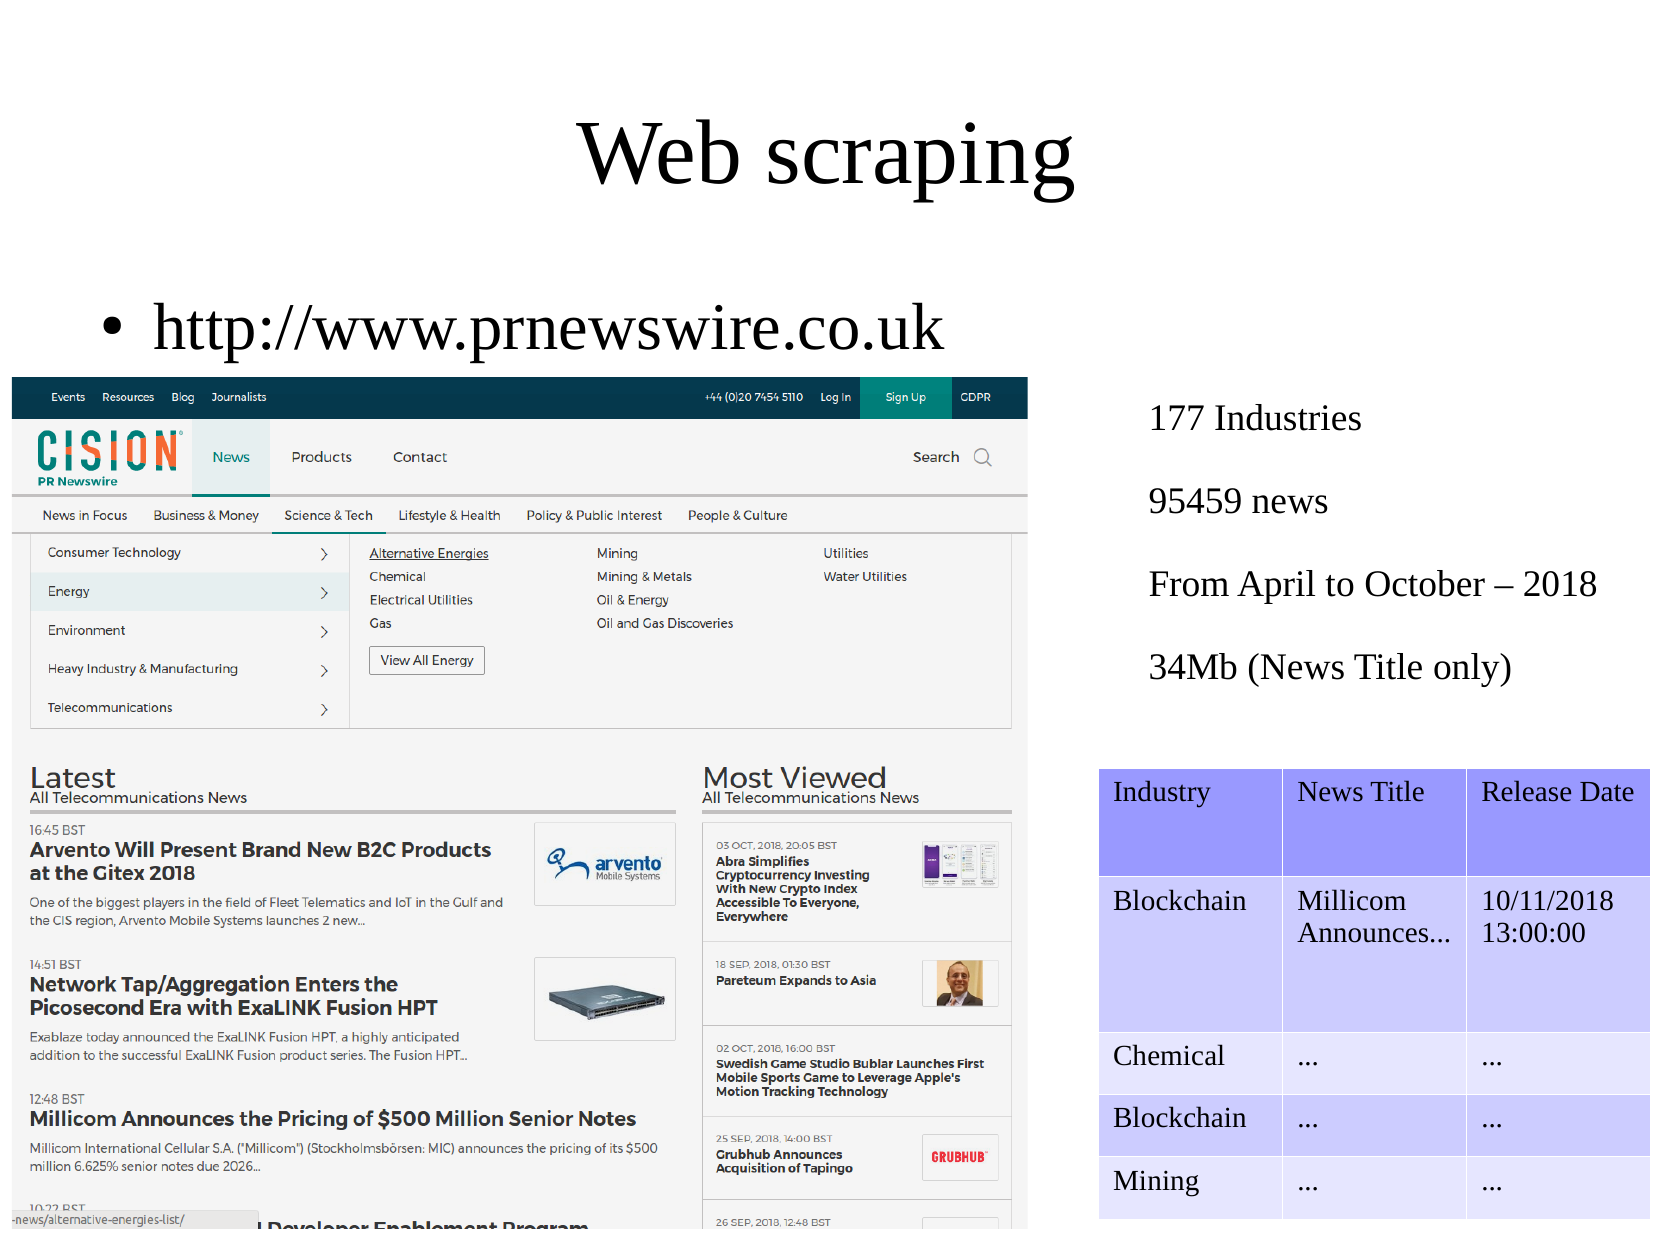

# Web scraping
http://www.prnewswire.co.uk
177 Industries
95459 news
From April to October – 2018
34Mb (News Title only)
| Industry | News Title | Release Date |
| --- | --- | --- |
| Blockchain | Millicom Announces... | 10/11/2018 13:00:00 |
| Chemical | ... | ... |
| Blockchain | ... | ... |
| Mining | ... | ... |